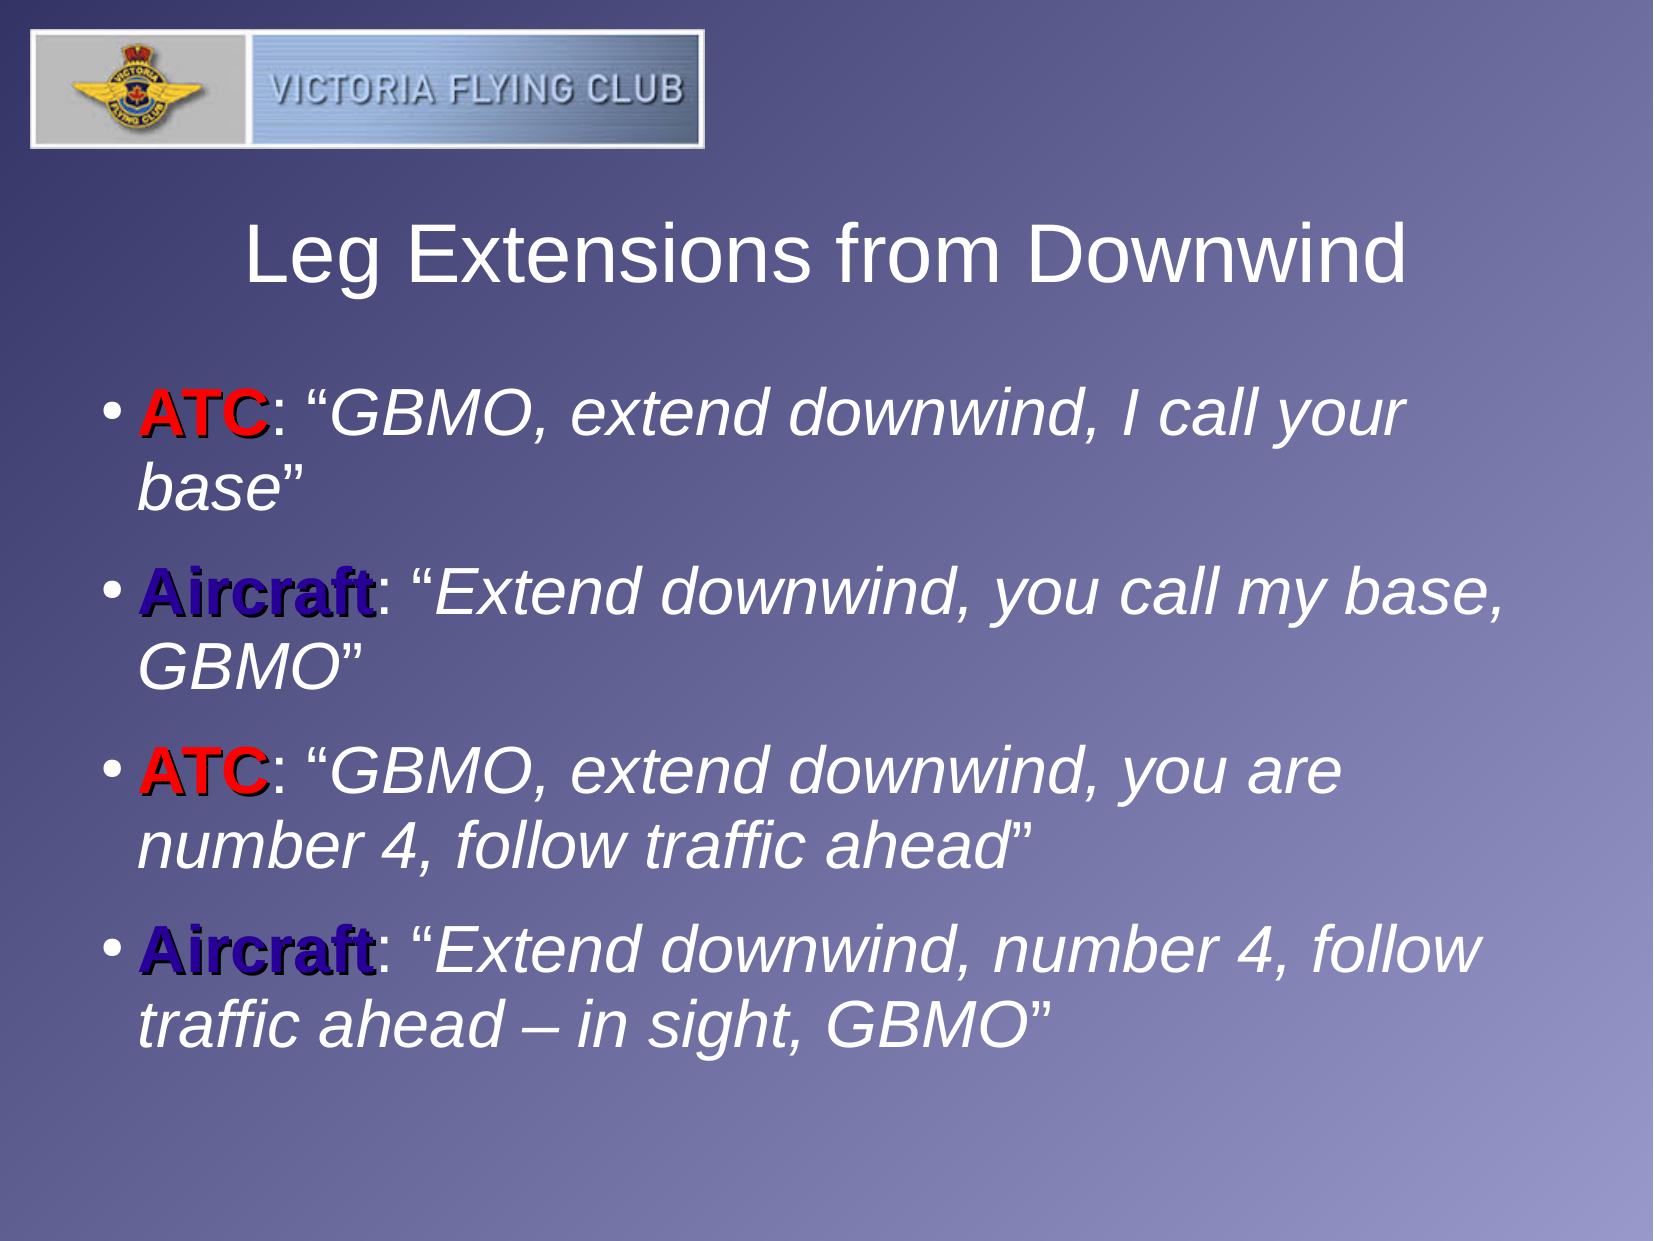

# Leg Extensions from Downwind
ATC: “GBMO, extend downwind, I call your base”
Aircraft: “Extend downwind, you call my base, GBMO”
ATC: “GBMO, extend downwind, you are number 4, follow traffic ahead”
Aircraft: “Extend downwind, number 4, follow traffic ahead – in sight, GBMO”